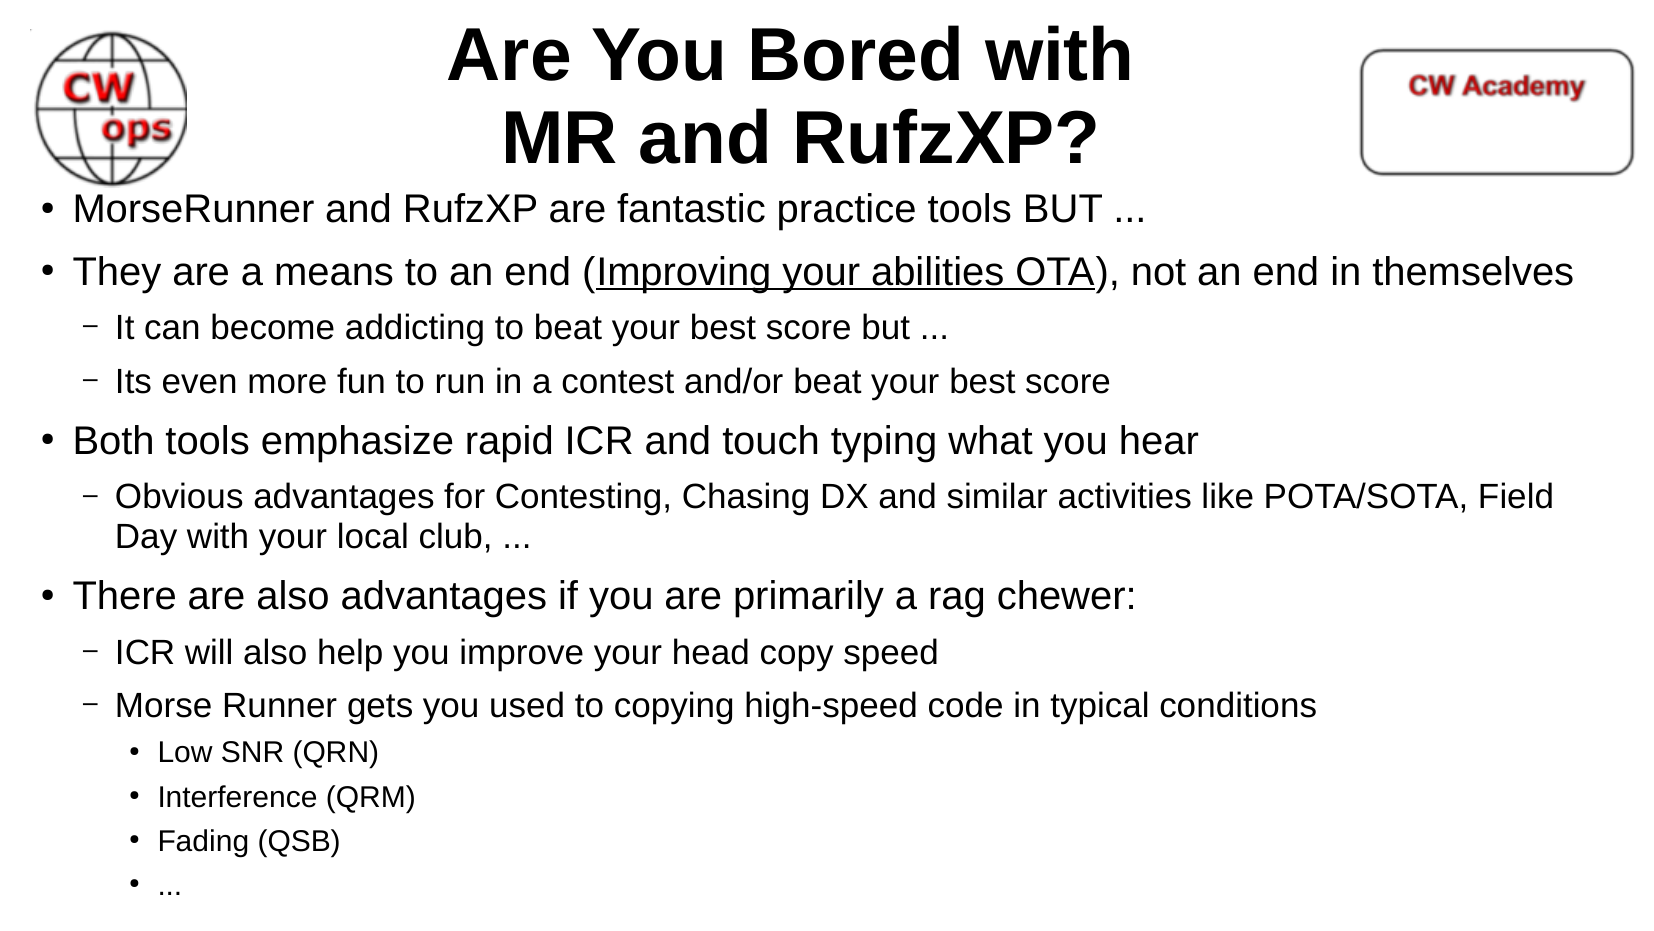

# Are You Bored with MR and RufzXP?
MorseRunner and RufzXP are fantastic practice tools BUT ...
They are a means to an end (Improving your abilities OTA), not an end in themselves
It can become addicting to beat your best score but ...
Its even more fun to run in a contest and/or beat your best score
Both tools emphasize rapid ICR and touch typing what you hear
Obvious advantages for Contesting, Chasing DX and similar activities like POTA/SOTA, Field Day with your local club, ...
There are also advantages if you are primarily a rag chewer:
ICR will also help you improve your head copy speed
Morse Runner gets you used to copying high-speed code in typical conditions
Low SNR (QRN)
Interference (QRM)
Fading (QSB)
...